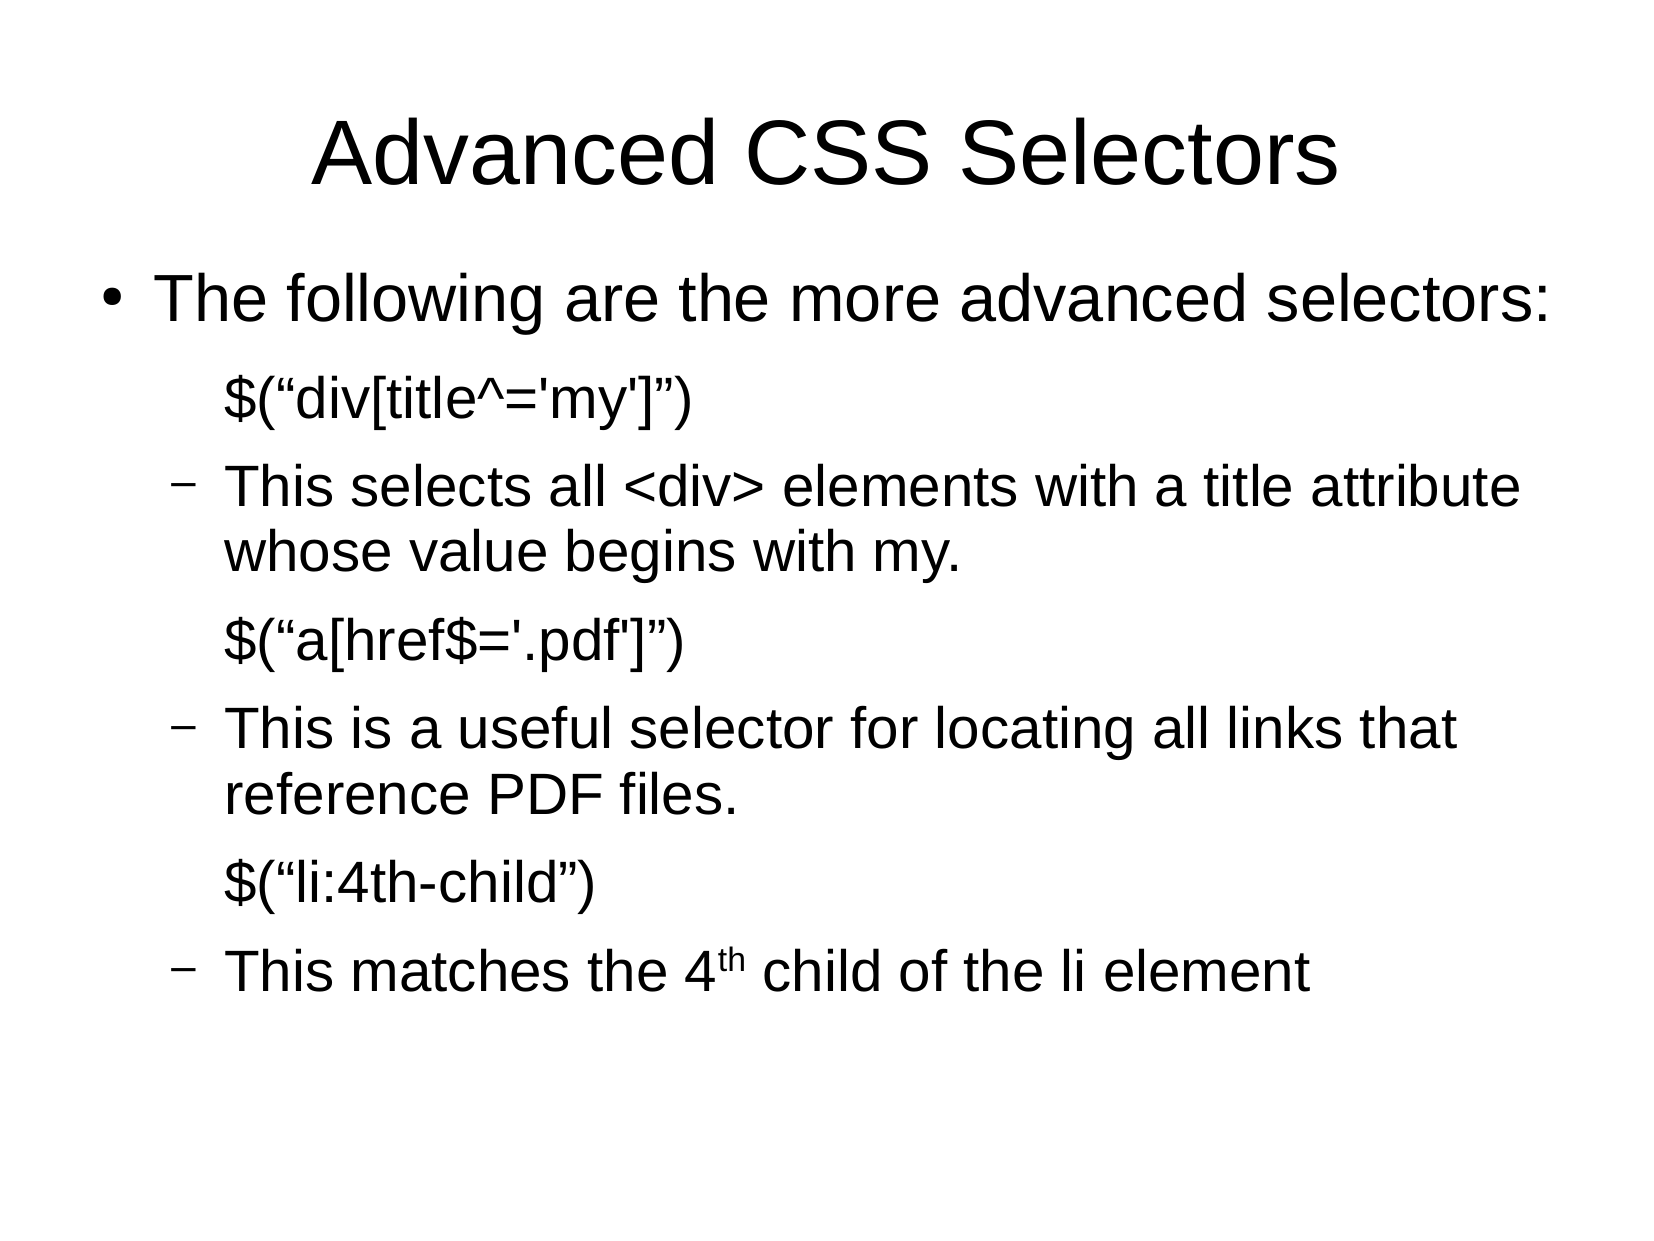

# Advanced CSS Selectors
The following are the more advanced selectors:
$(“div[title^='my']”)
This selects all <div> elements with a title attribute whose value begins with my.
$(“a[href$='.pdf']”)
This is a useful selector for locating all links that reference PDF files.
$(“li:4th-child”)
This matches the 4th child of the li element